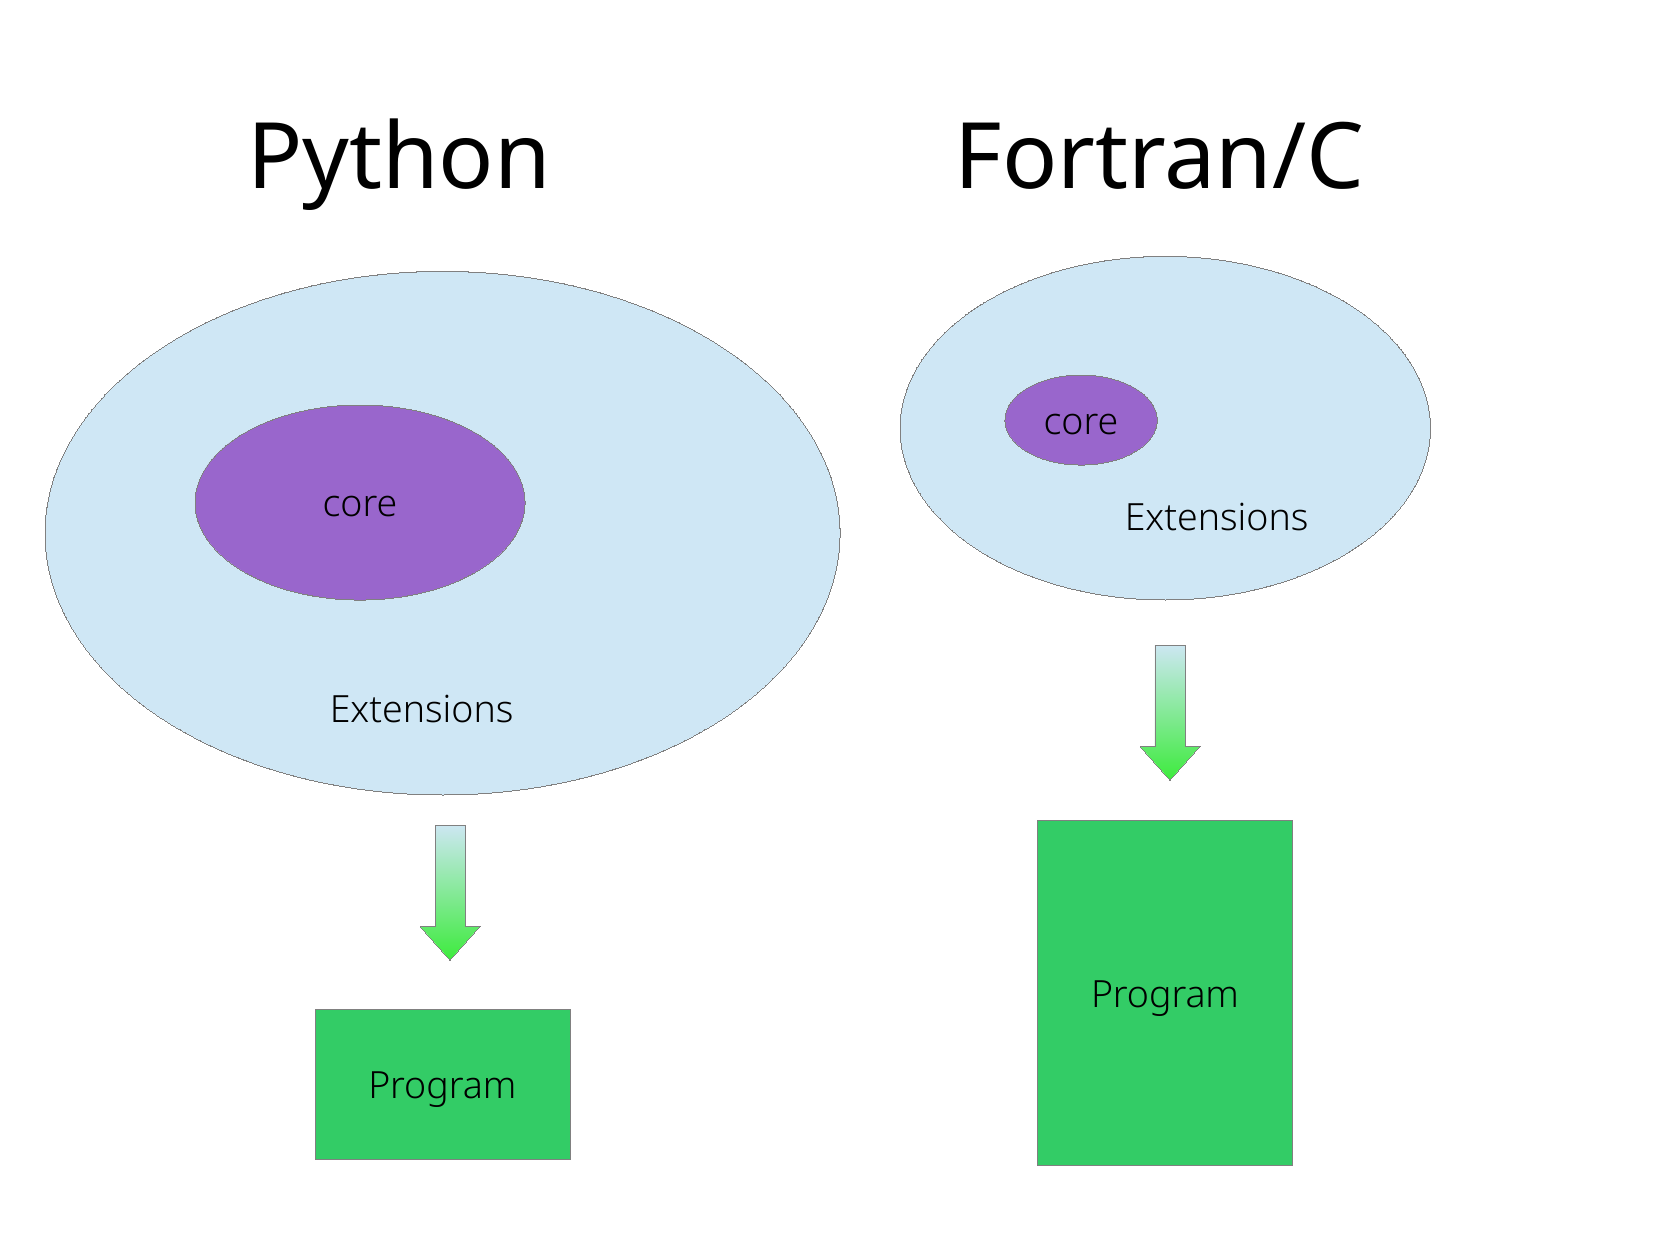

# Python Fortran/C
core
core
Extensions
Extensions
Program
Program